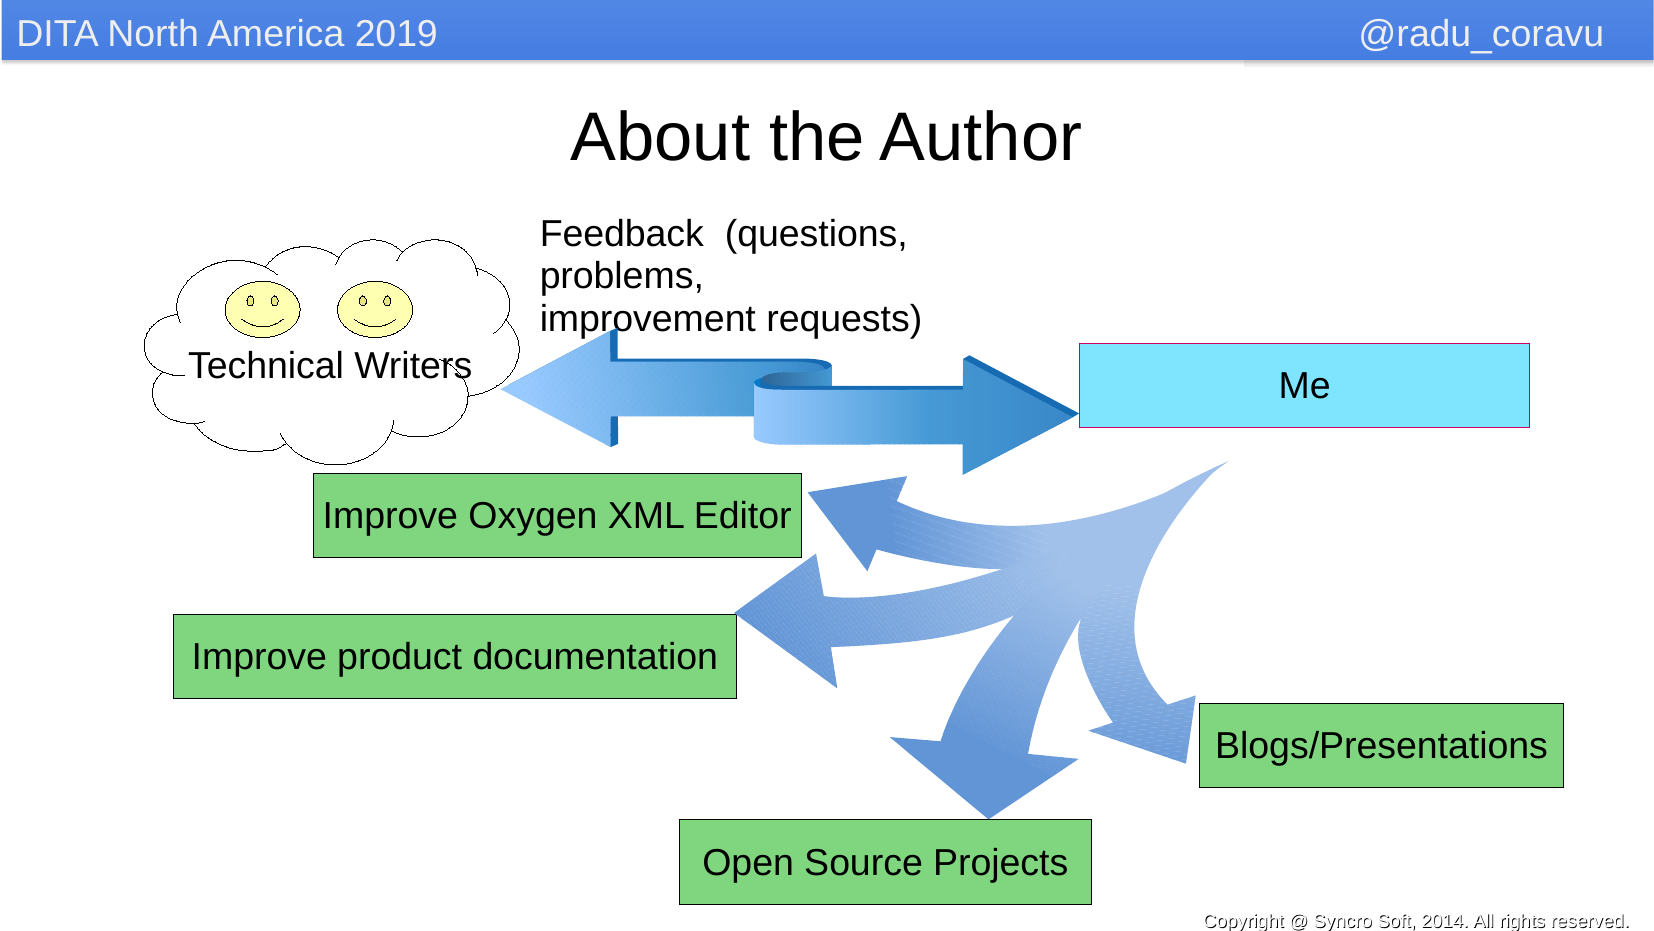

# About the Author
Feedback (questions, problems, improvement requests)
Technical Writers
Me
Improve Oxygen XML Editor
Improve product documentation
Blogs/Presentations
Open Source Projects